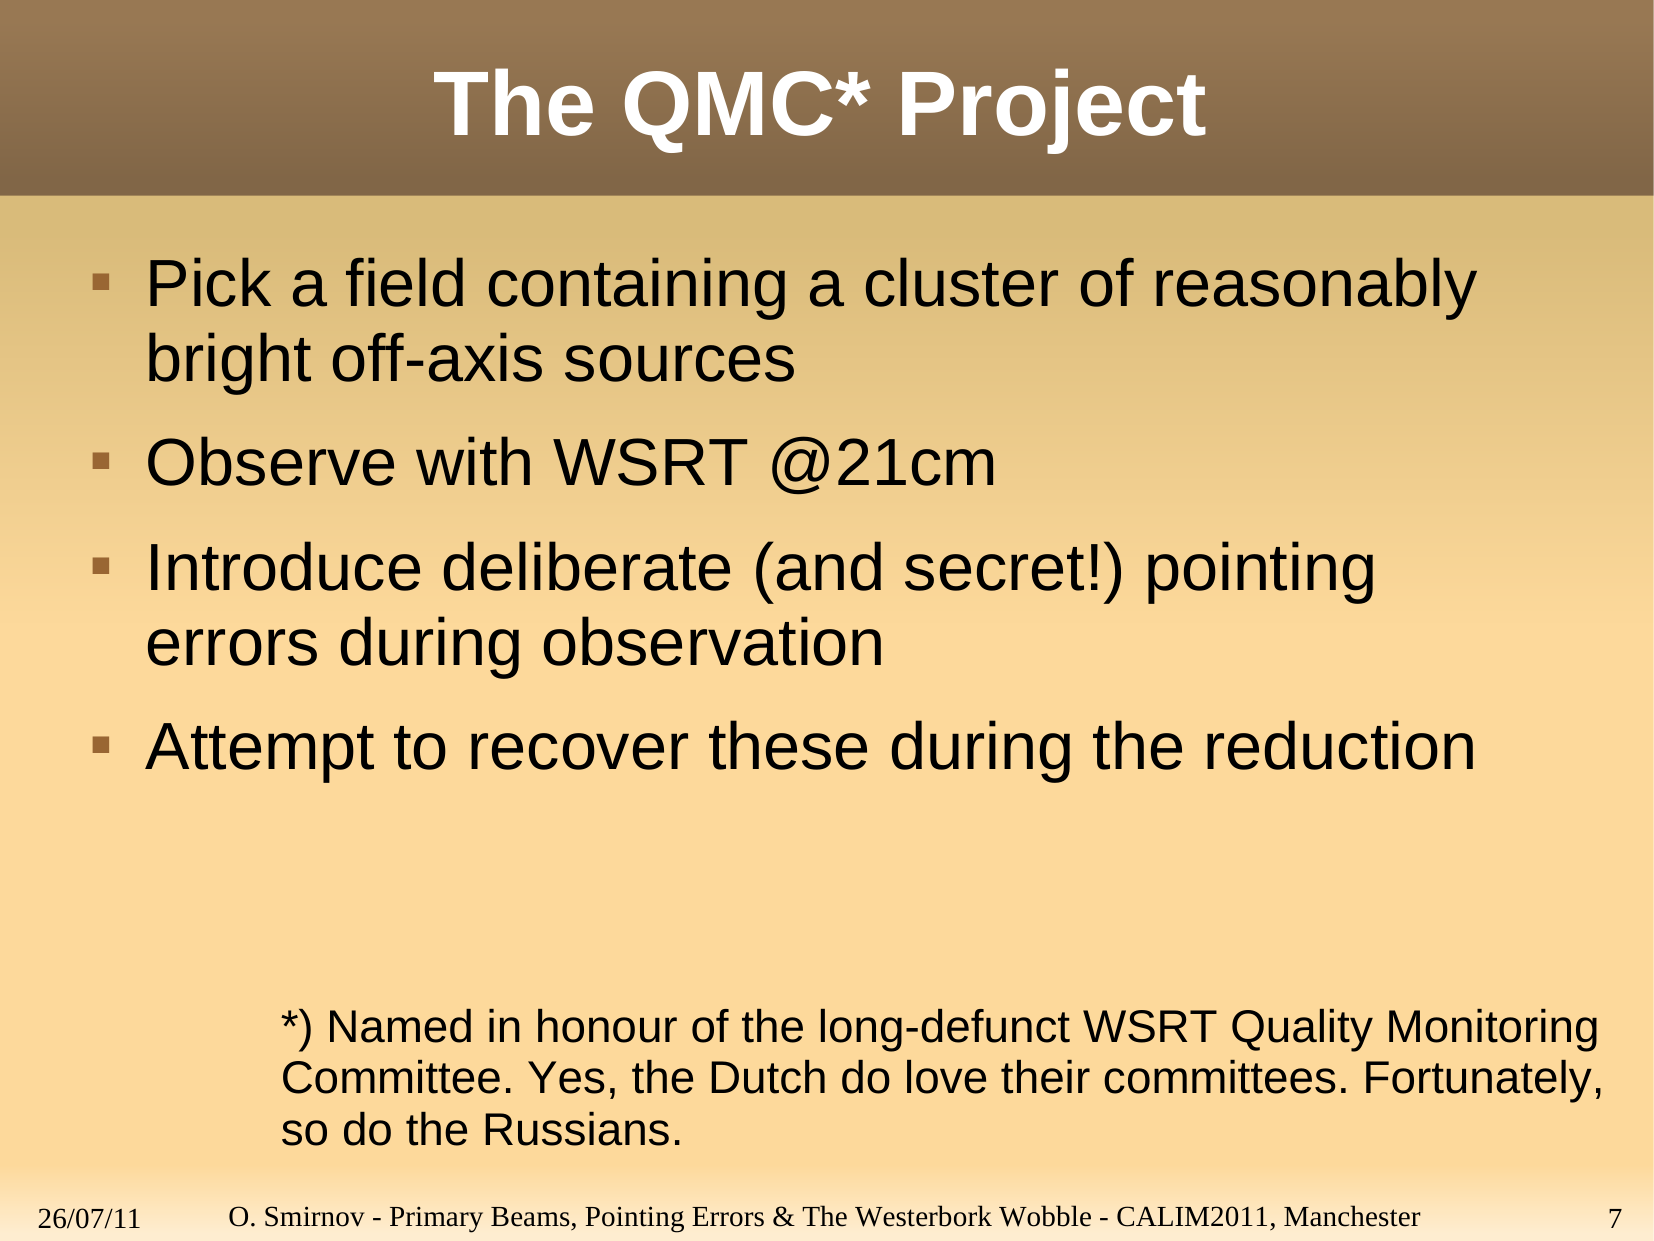

# The QMC* Project
Pick a field containing a cluster of reasonably bright off-axis sources
Observe with WSRT @21cm
Introduce deliberate (and secret!) pointing errors during observation
Attempt to recover these during the reduction
*) Named in honour of the long-defunct WSRT Quality Monitoring Committee. Yes, the Dutch do love their committees. Fortunately, so do the Russians.
O. Smirnov - Primary Beams, Pointing Errors & The Westerbork Wobble - CALIM2011, Manchester
26/07/11
7